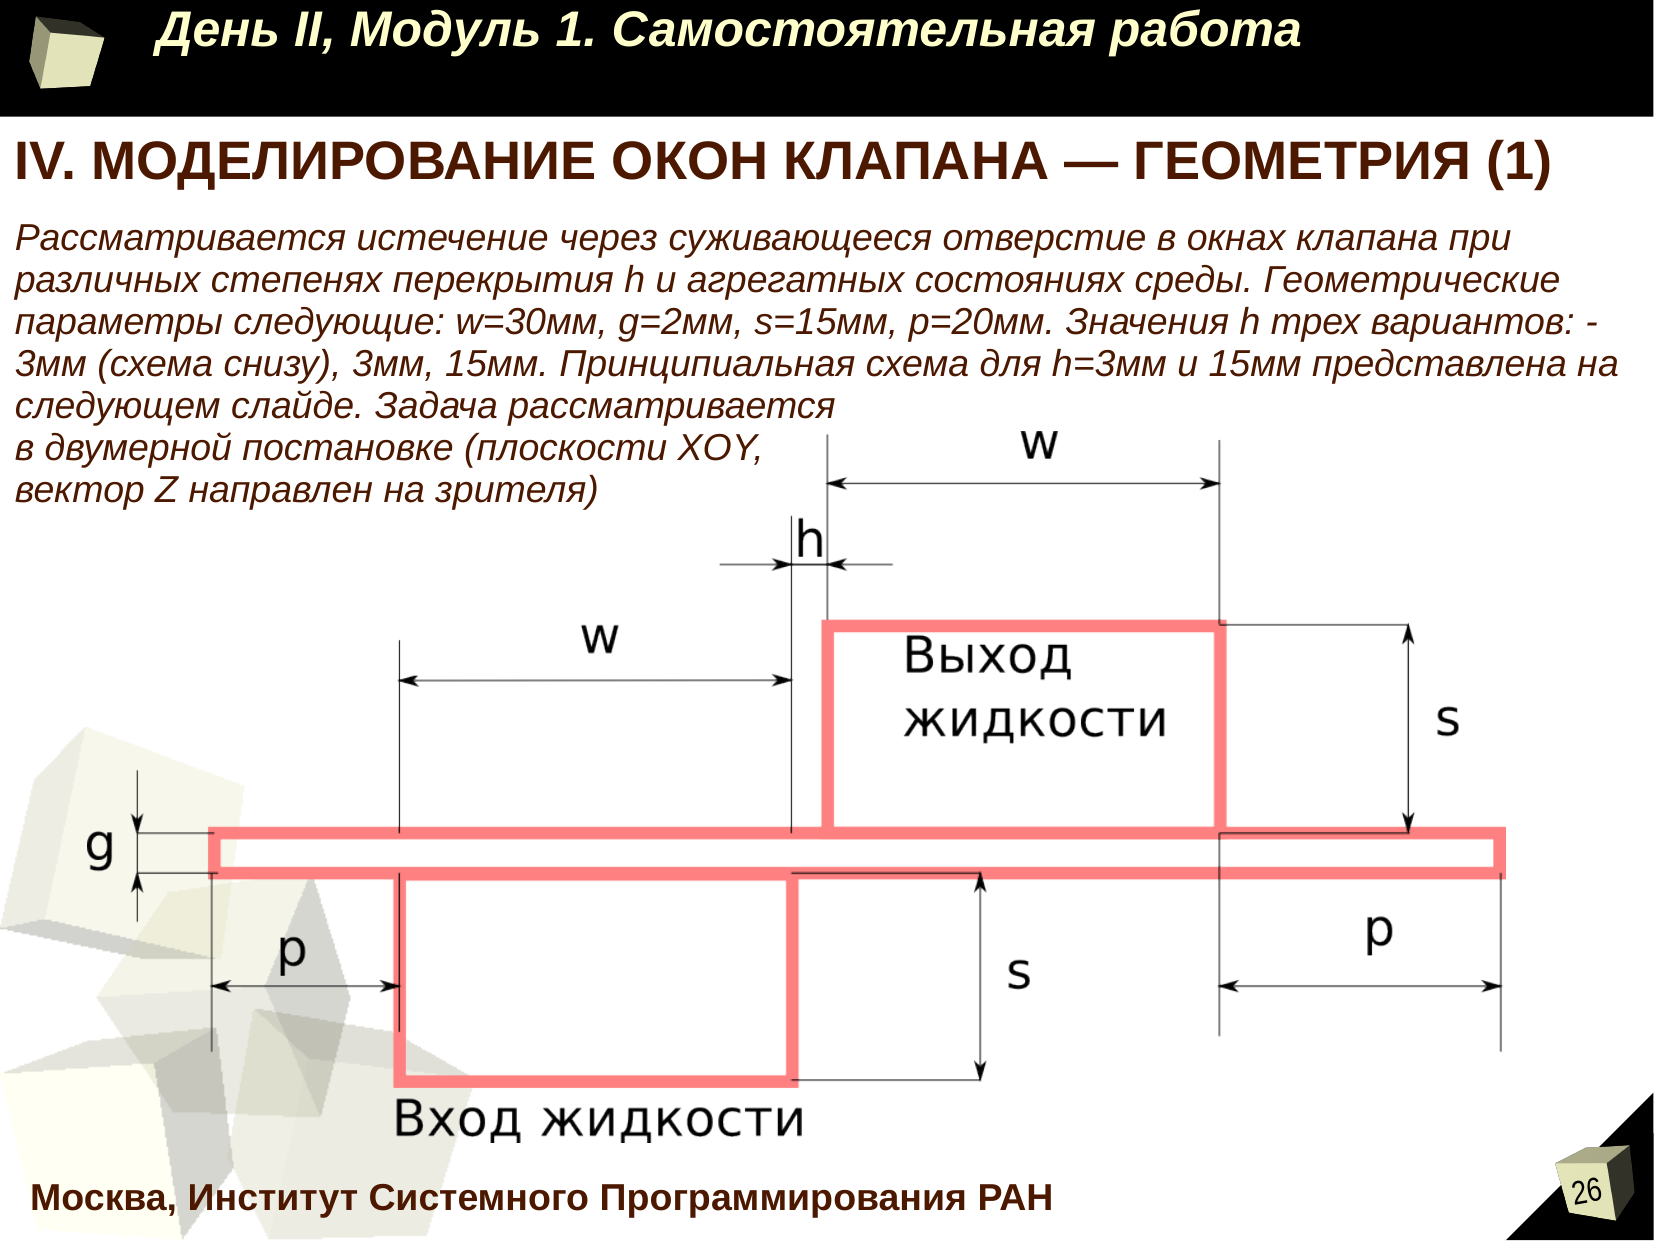

IV. МОДЕЛИРОВАНИЕ ОКОН КЛАПАНА — ГЕОМЕТРИЯ (1)
Рассматривается истечение через суживающееся отверстие в окнах клапана при различных степенях перекрытия h и агрегатных состояниях среды. Геометрические параметры следующие: w=30мм, g=2мм, s=15мм, p=20мм. Значения h трех вариантов: -3мм (схема снизу), 3мм, 15мм. Принципиальная схема для h=3мм и 15мм представлена на следующем слайде. Задача рассматривается
в двумерной постановке (плоскости XOY,
вектор Z направлен на зрителя)